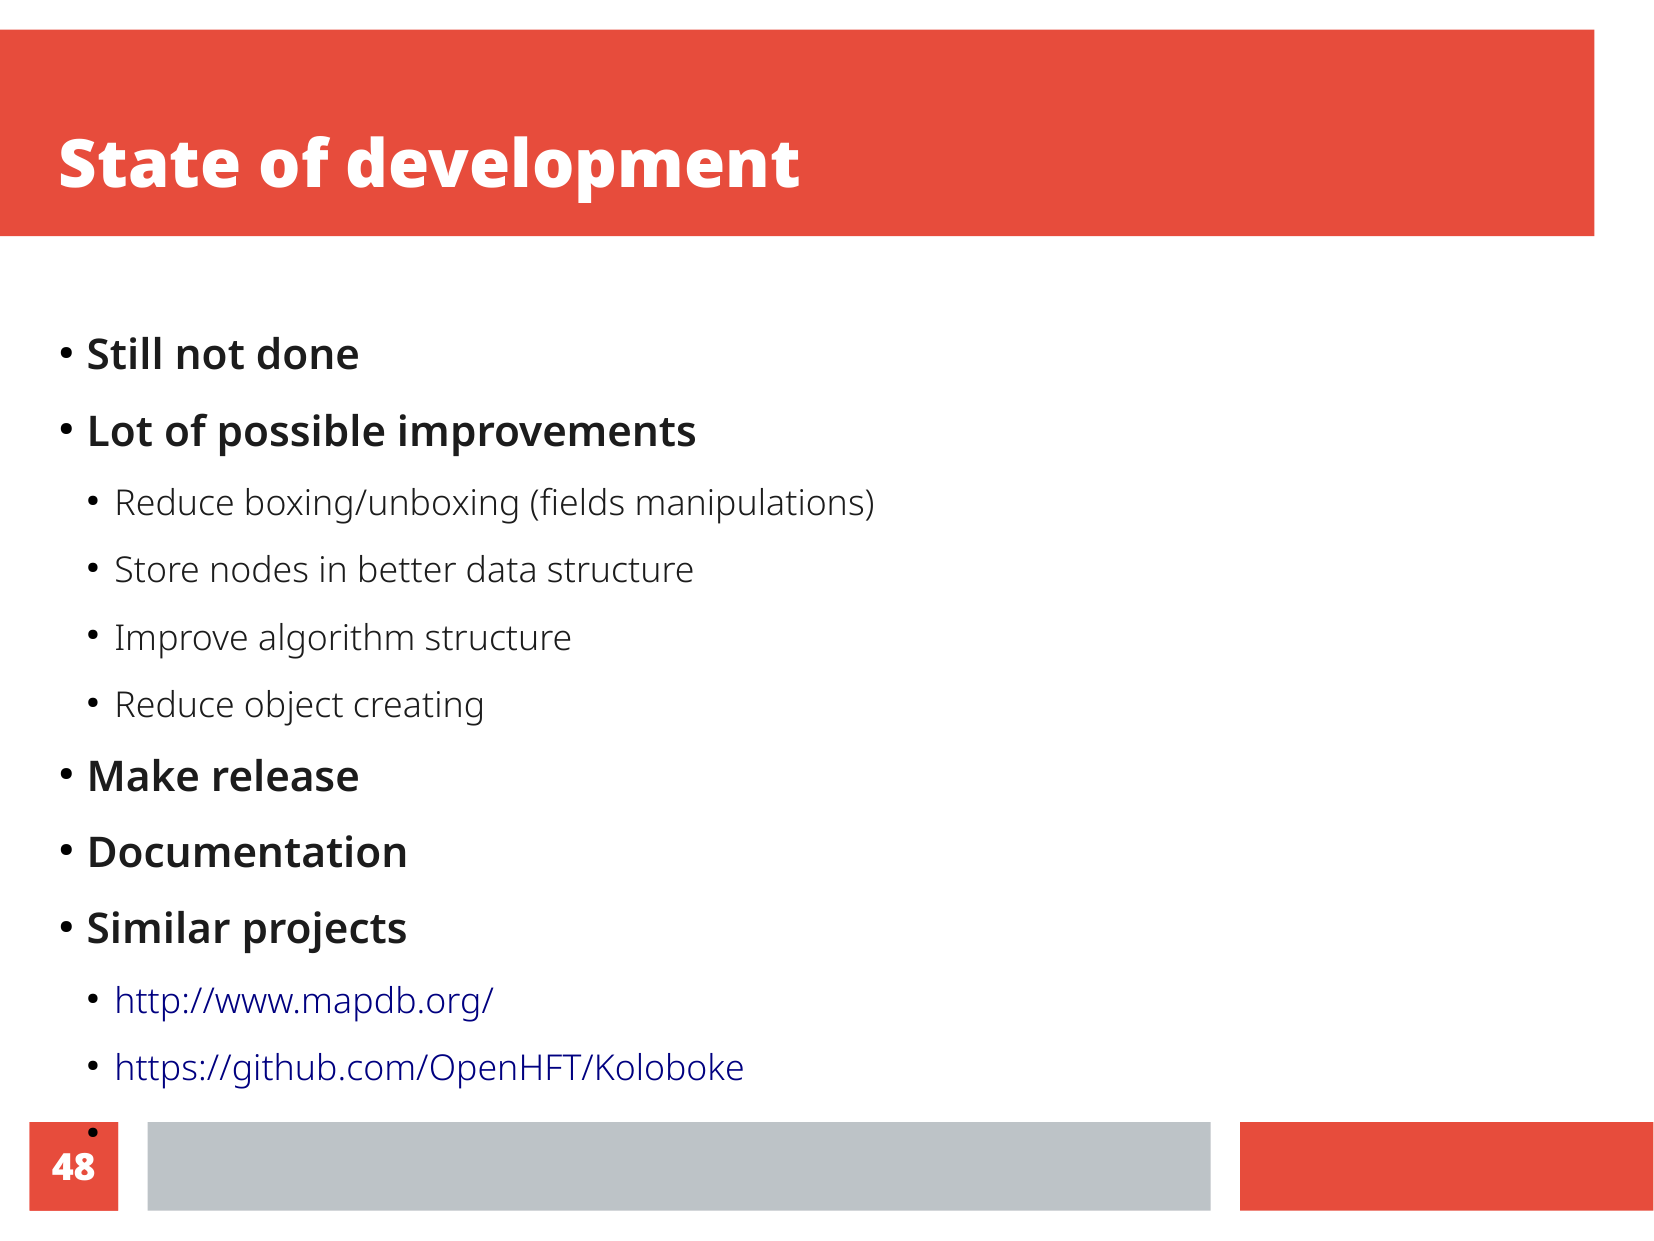

# State of development
Still not done
Lot of possible improvements
Reduce boxing/unboxing (fields manipulations)
Store nodes in better data structure
Improve algorithm structure
Reduce object creating
Make release
Documentation
Similar projects
http://www.mapdb.org/
https://github.com/OpenHFT/Koloboke
48